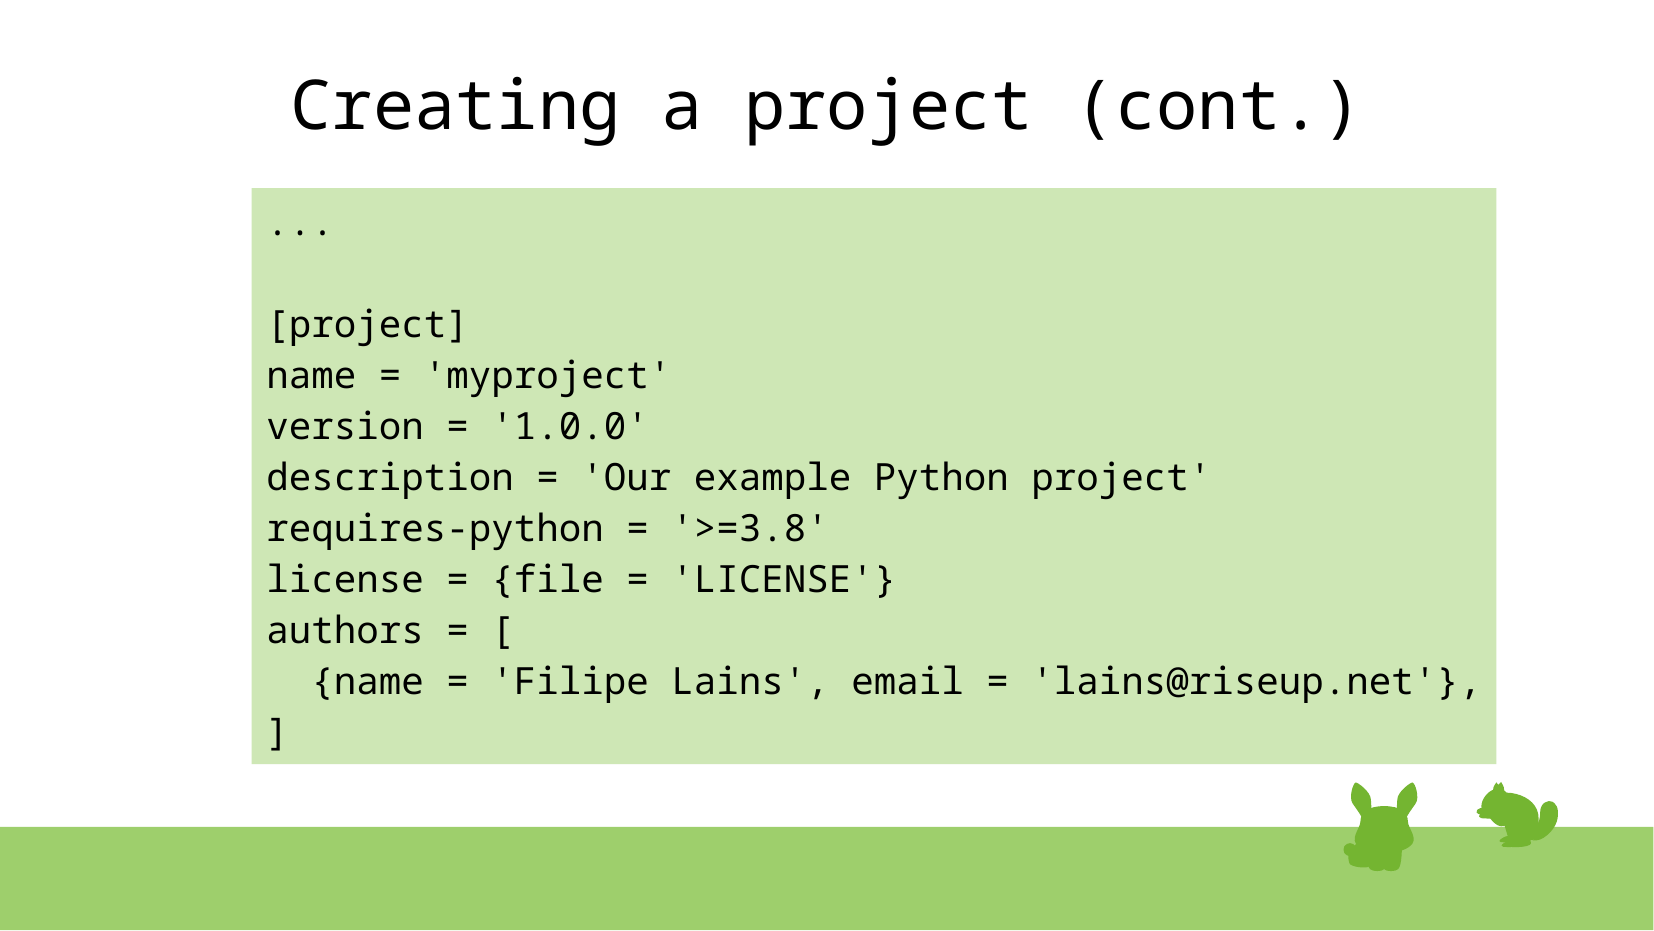

# Creating a project (cont.)
...
[project]
name = 'myproject'
version = '1.0.0'
description = 'Our example Python project'
requires-python = '>=3.8'
license = {file = 'LICENSE'}
authors = [
 {name = 'Filipe Lains', email = 'lains@riseup.net'},
]